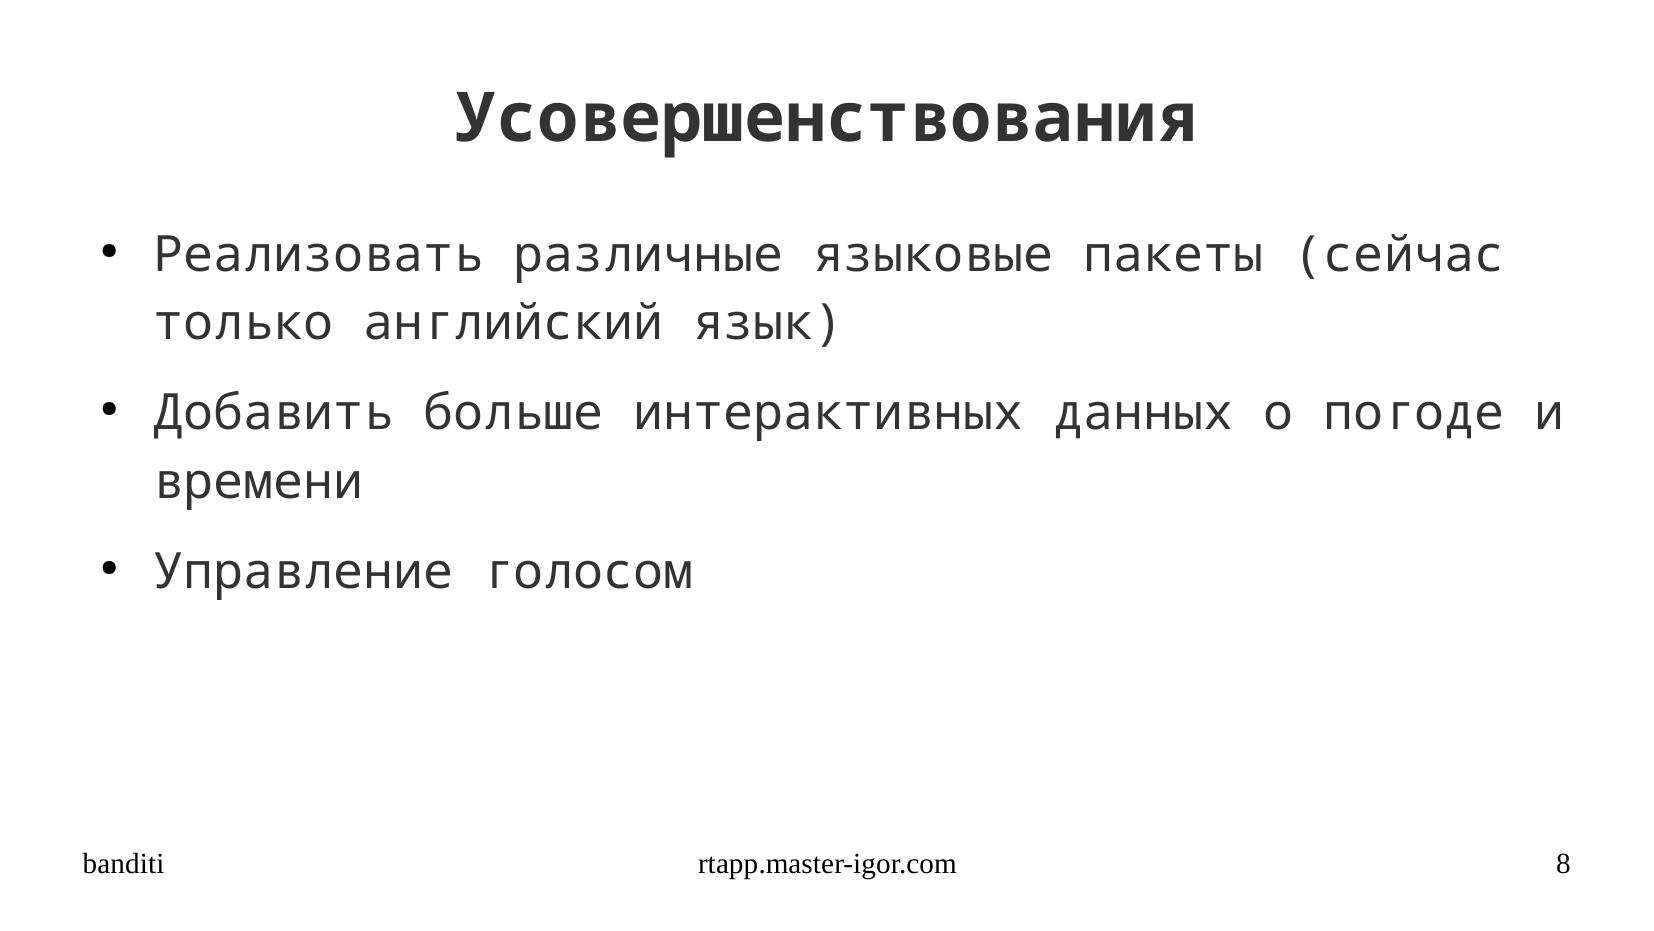

# Усовершенствования
Реализовать различные языковые пакеты (сейчас только английский язык)
Добавить больше интерактивных данных о погоде и времени
Управление голосом
banditi
rtapp.master-igor.com
8